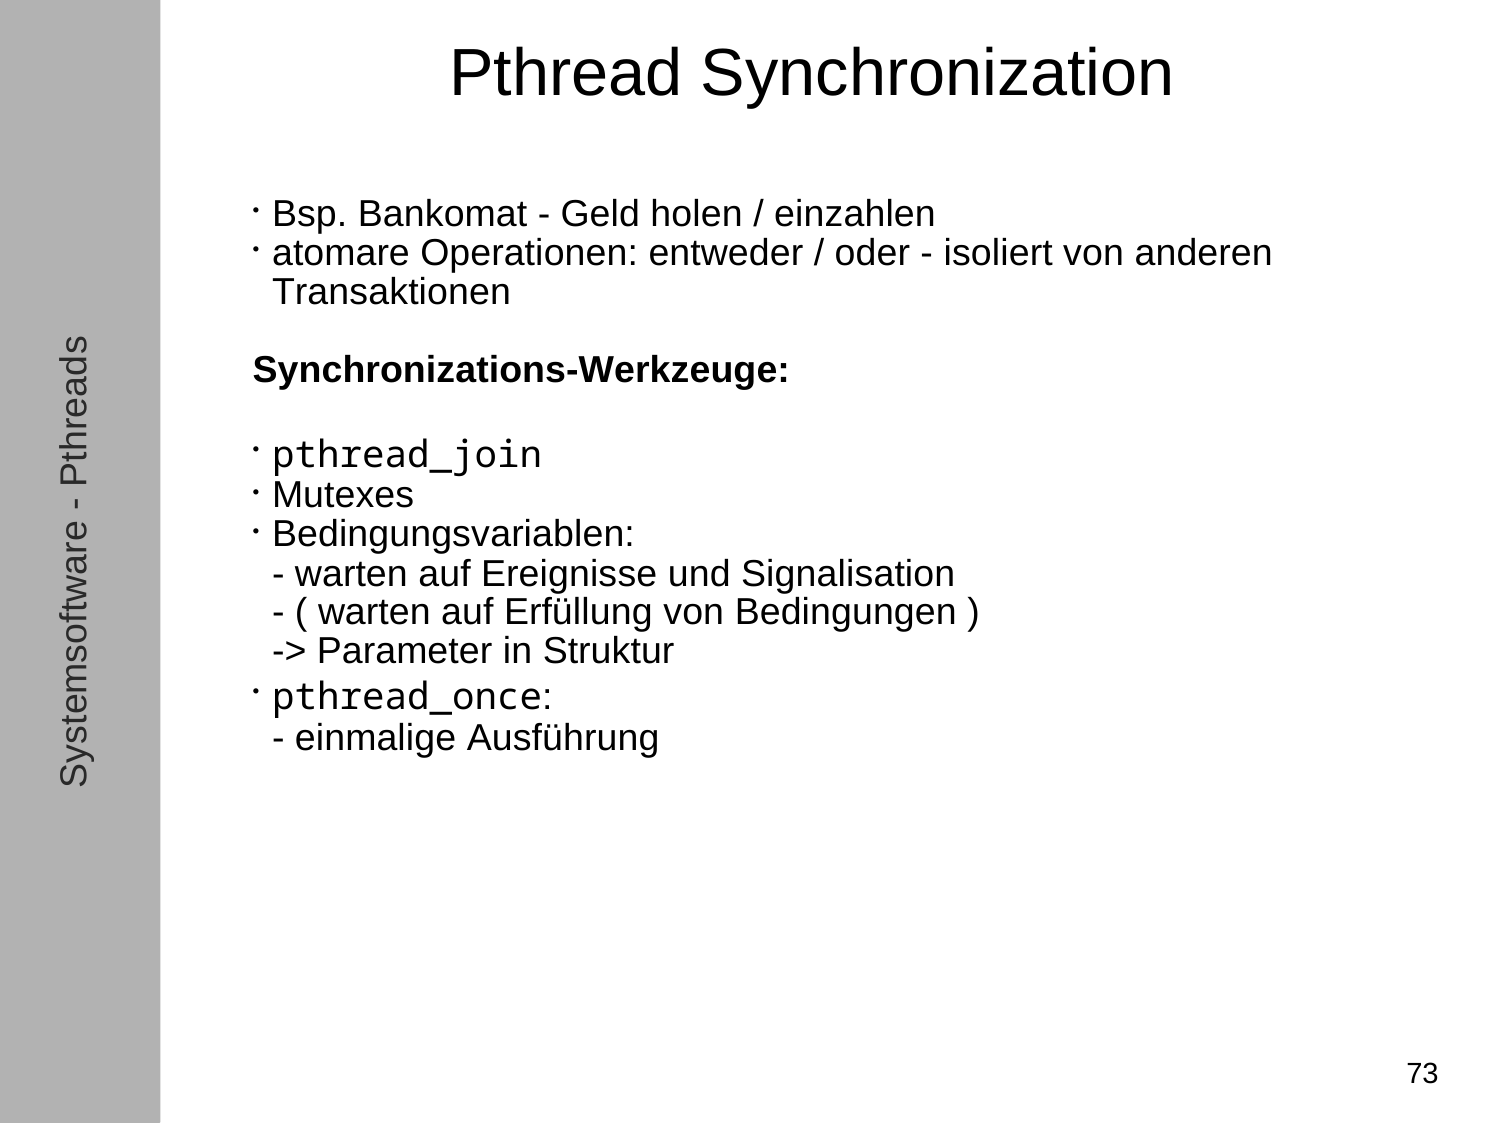

Pthread Synchronization
Bsp. Bankomat - Geld holen / einzahlen
atomare Operationen: entweder / oder - isoliert von anderen Transaktionen
Synchronizations-Werkzeuge:
pthread_join
Mutexes
Bedingungsvariablen:
- warten auf Ereignisse und Signalisation
- ( warten auf Erfüllung von Bedingungen )
-> Parameter in Struktur
pthread_once:
- einmalige Ausführung
Systemsoftware - Pthreads